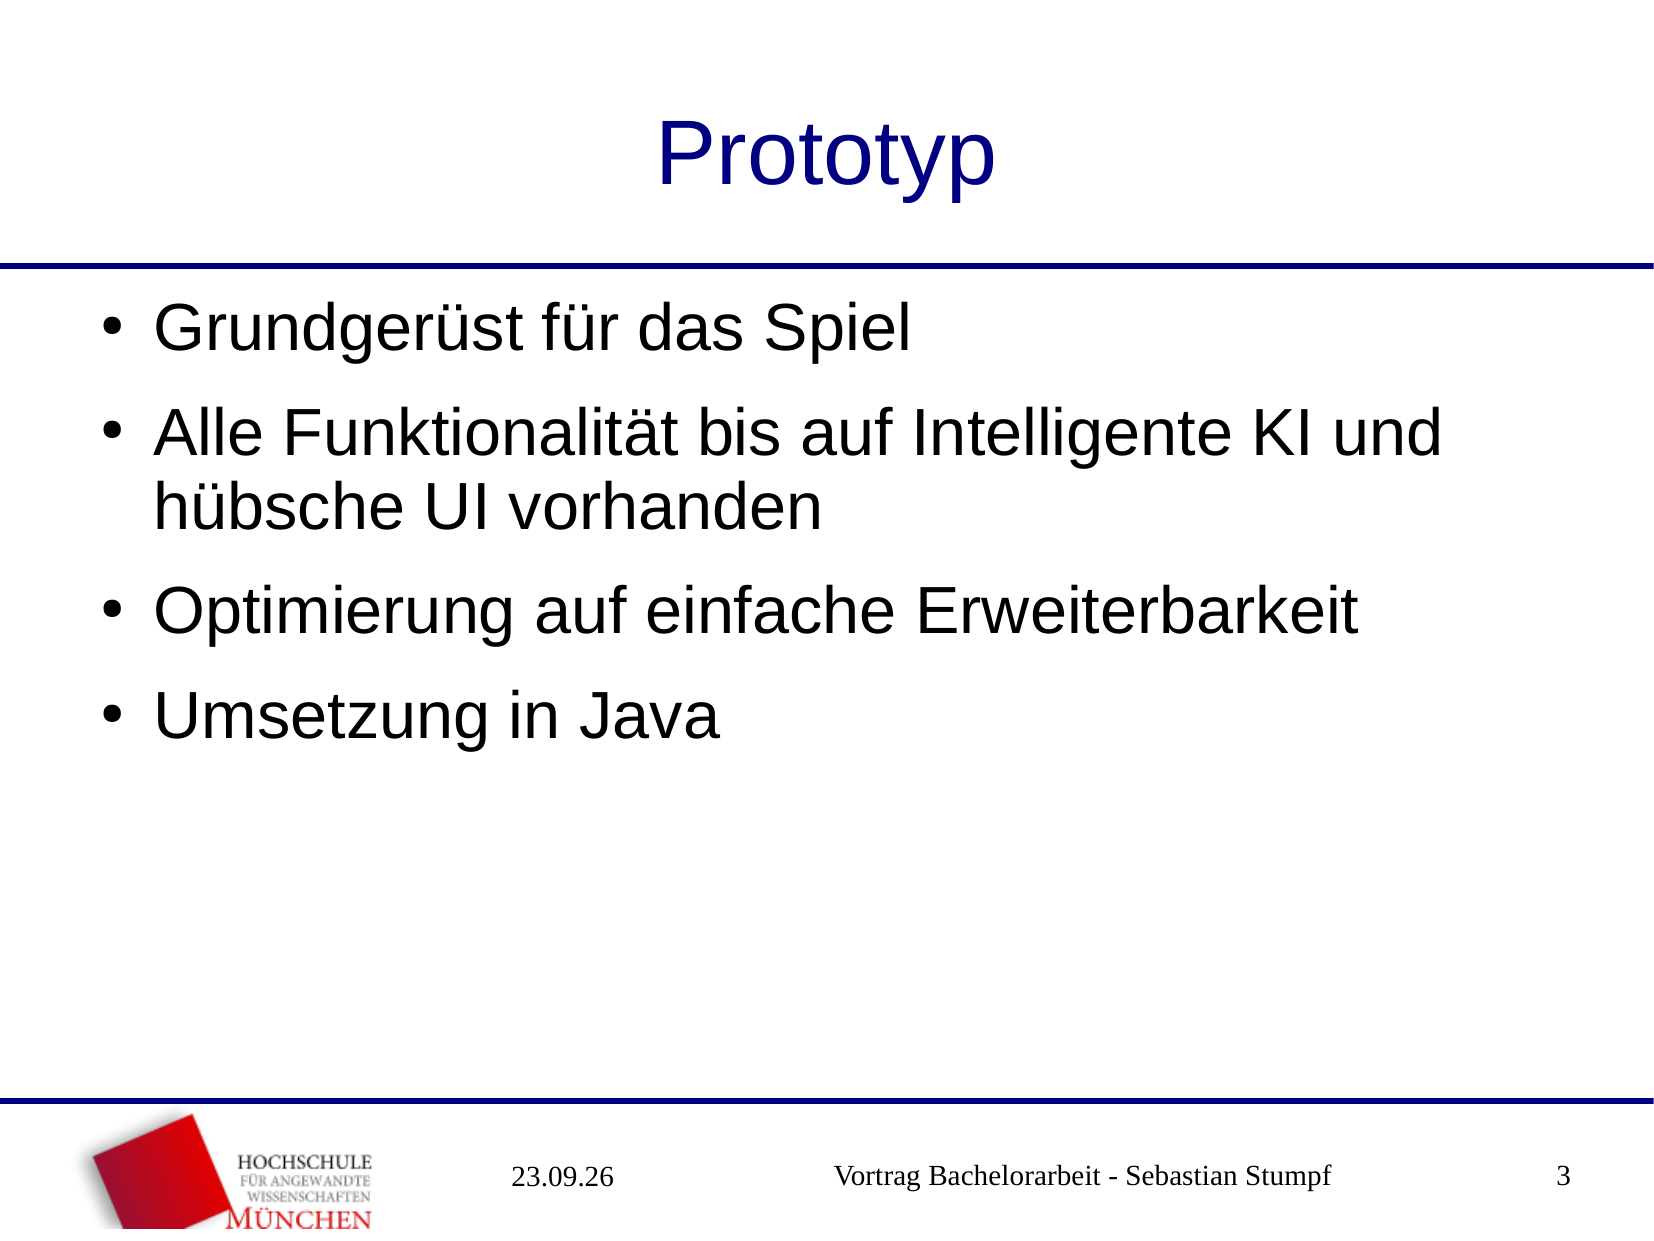

# Prototyp
Grundgerüst für das Spiel
Alle Funktionalität bis auf Intelligente KI und hübsche UI vorhanden
Optimierung auf einfache Erweiterbarkeit
Umsetzung in Java
Vortrag Bachelorarbeit - Sebastian Stumpf
3